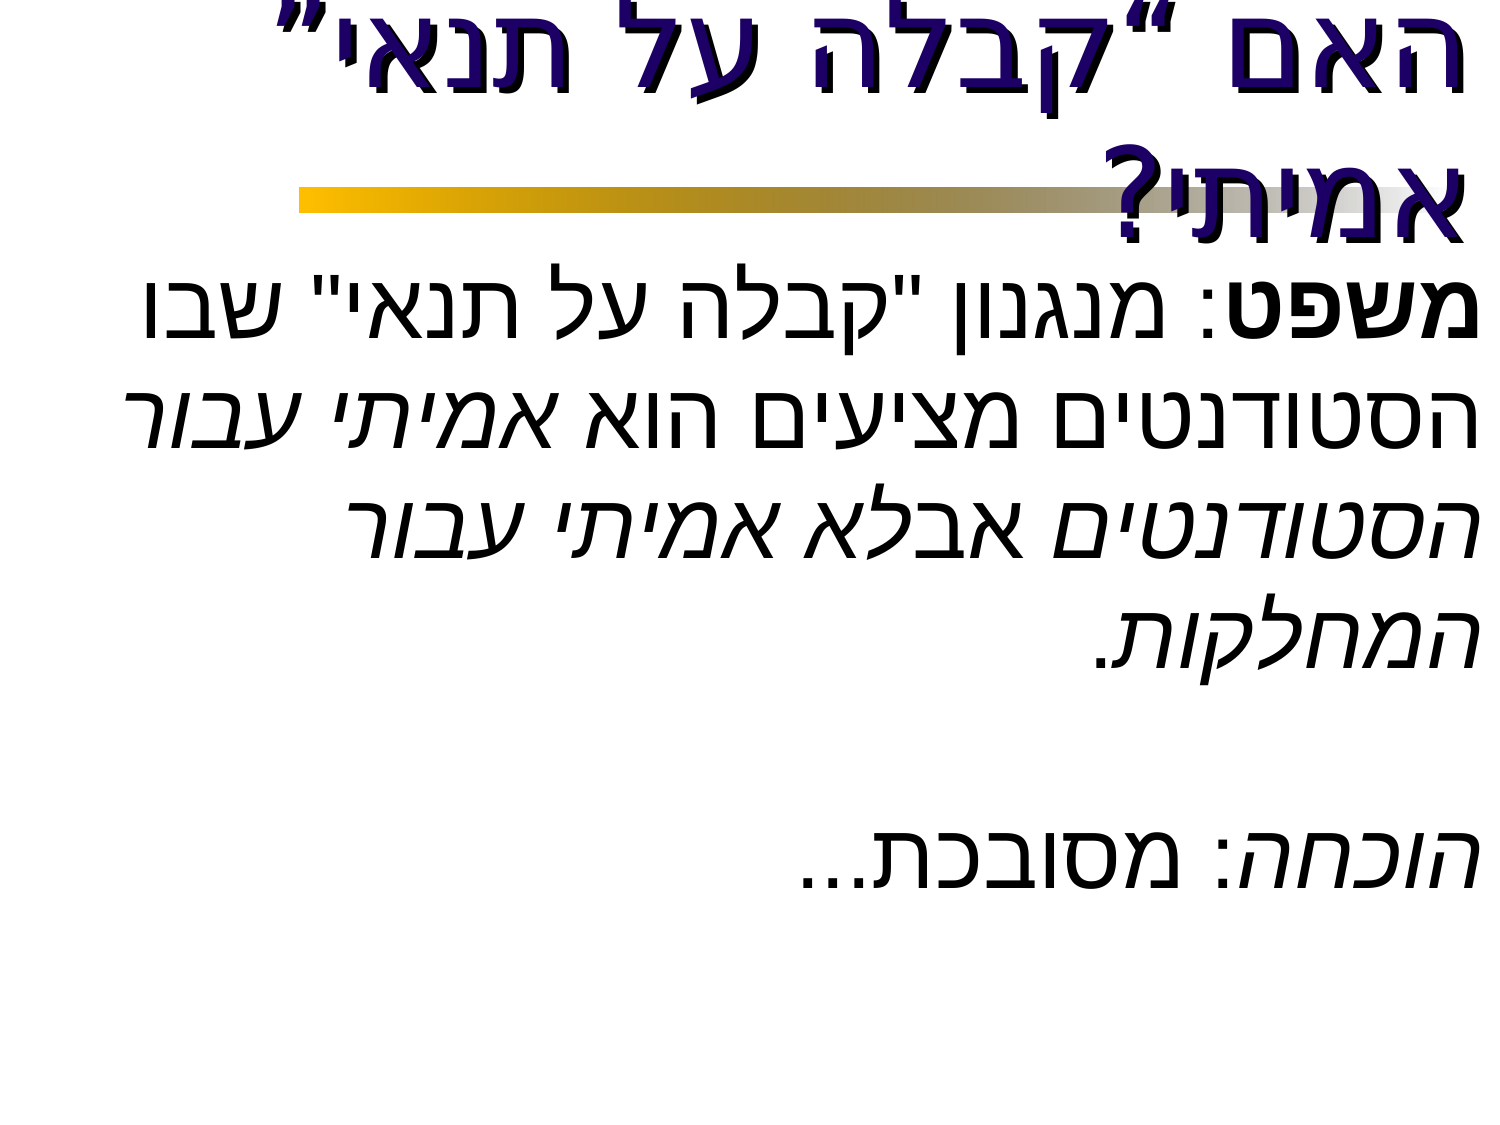

# האם “קבלה על תנאי” אמיתי?
משפט: מנגנון "קבלה על תנאי" שבו הסטודנטים מציעים הוא אמיתי עבור הסטודנטים אבלא אמיתי עבור המחלקות.
הוכחה: מסובכת...